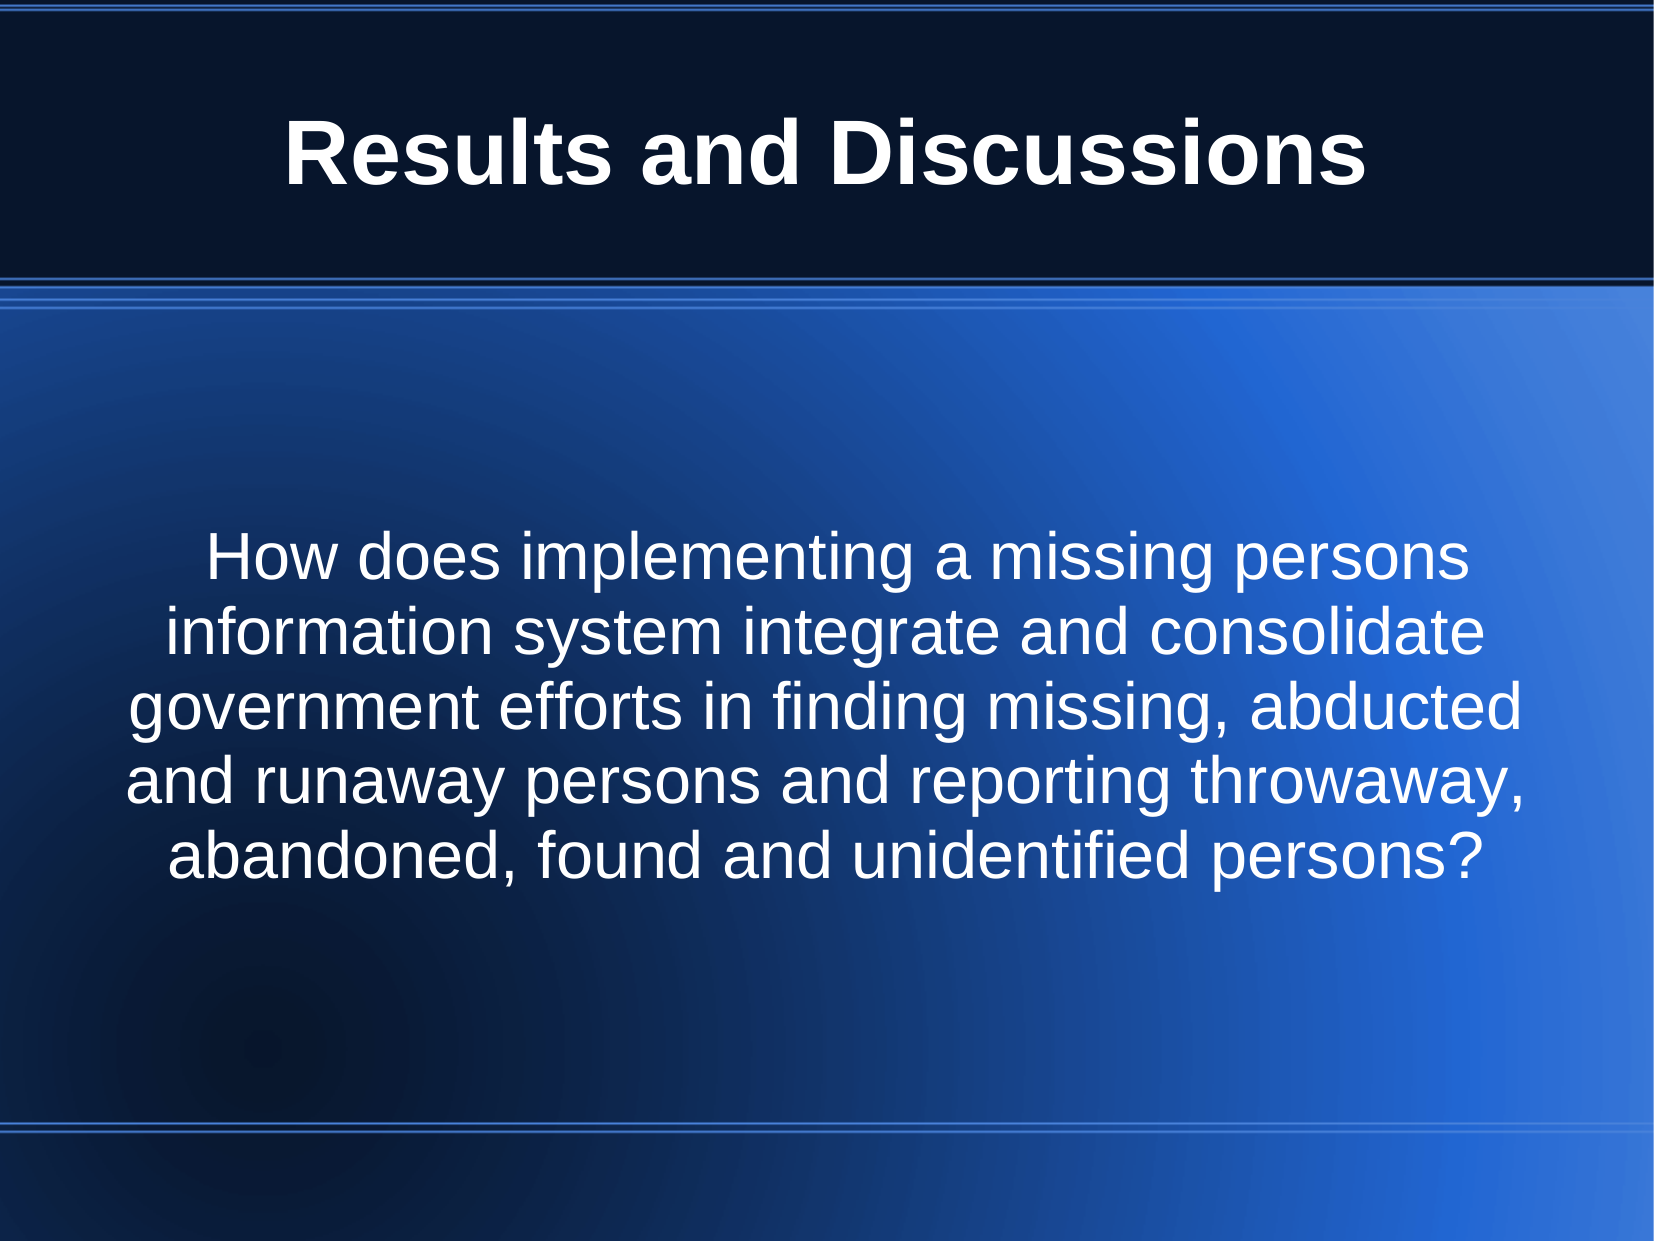

# Results and Discussions
How does implementing a missing persons information system integrate and consolidate government efforts in finding missing, abducted and runaway persons and reporting throwaway, abandoned, found and unidentified persons?